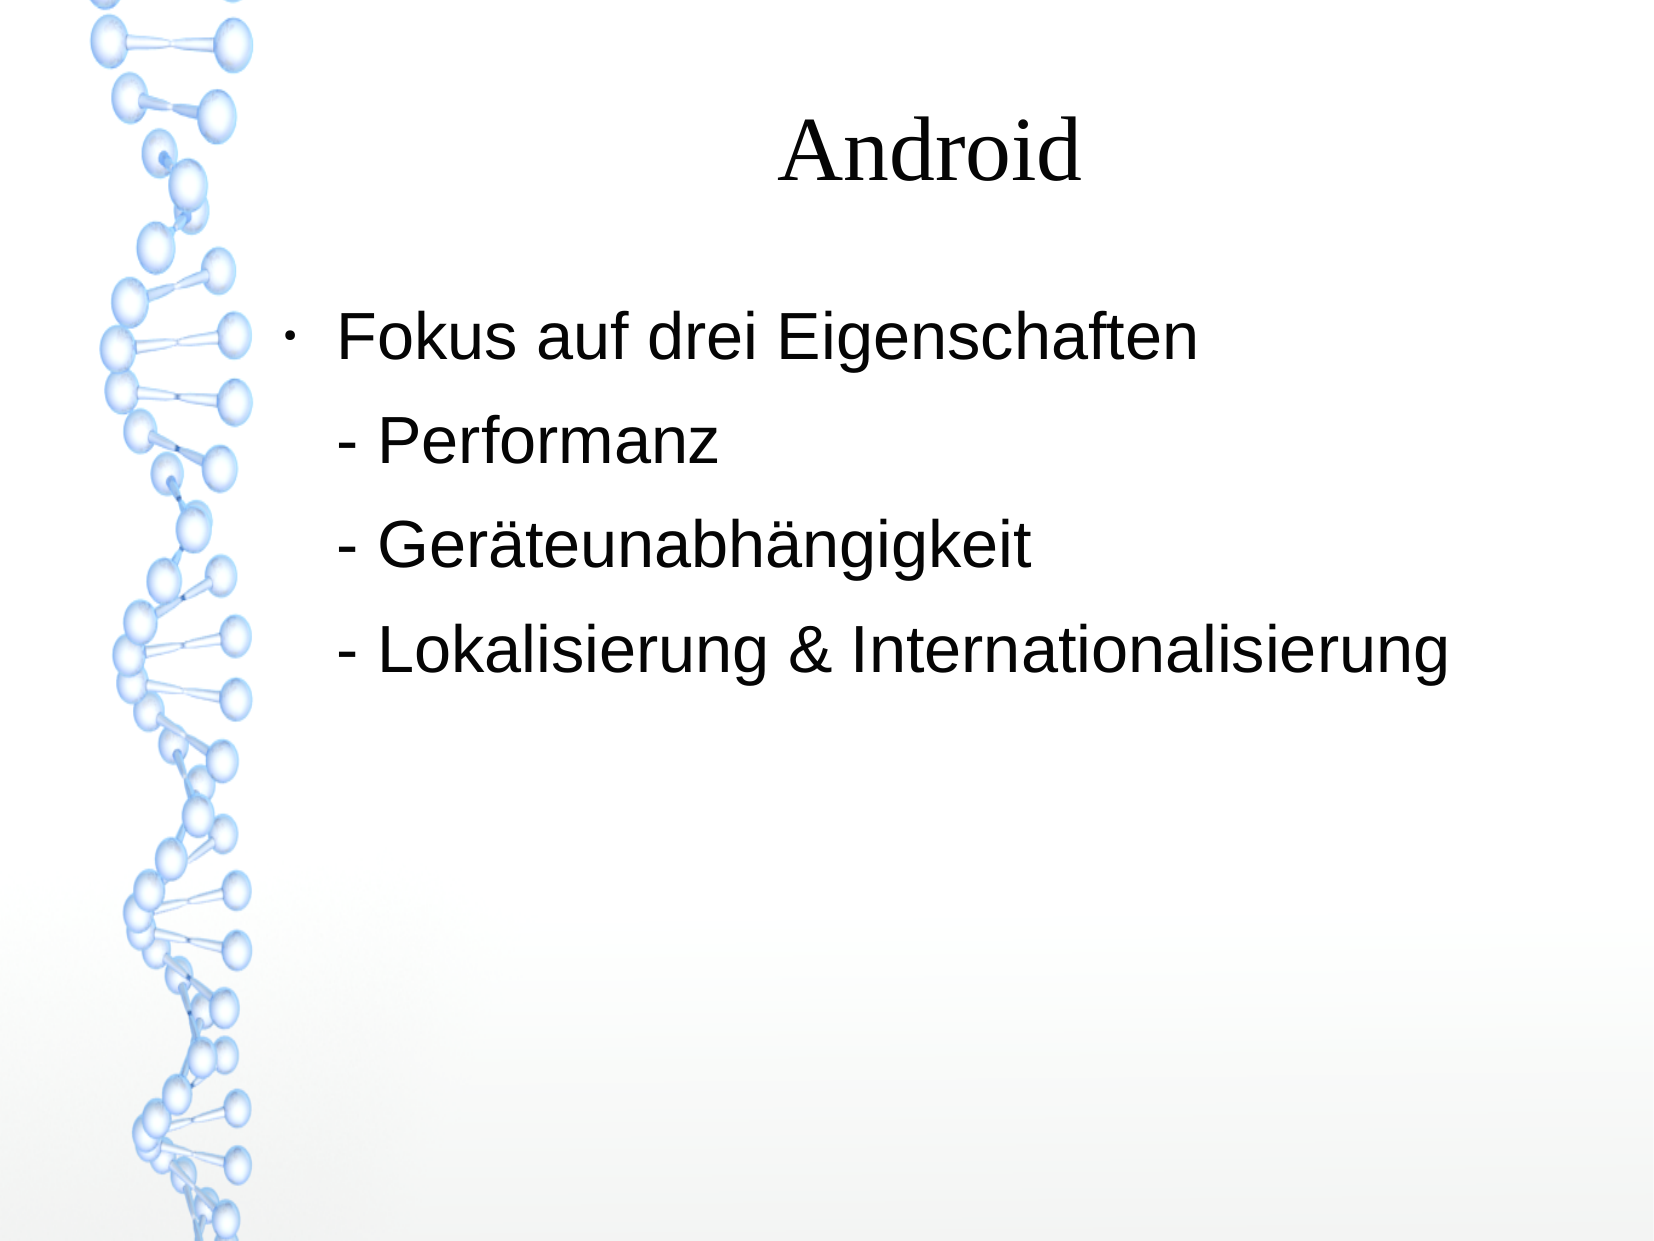

# Android
Fokus auf drei Eigenschaften
- Performanz
- Geräteunabhängigkeit
- Lokalisierung & Internationalisierung